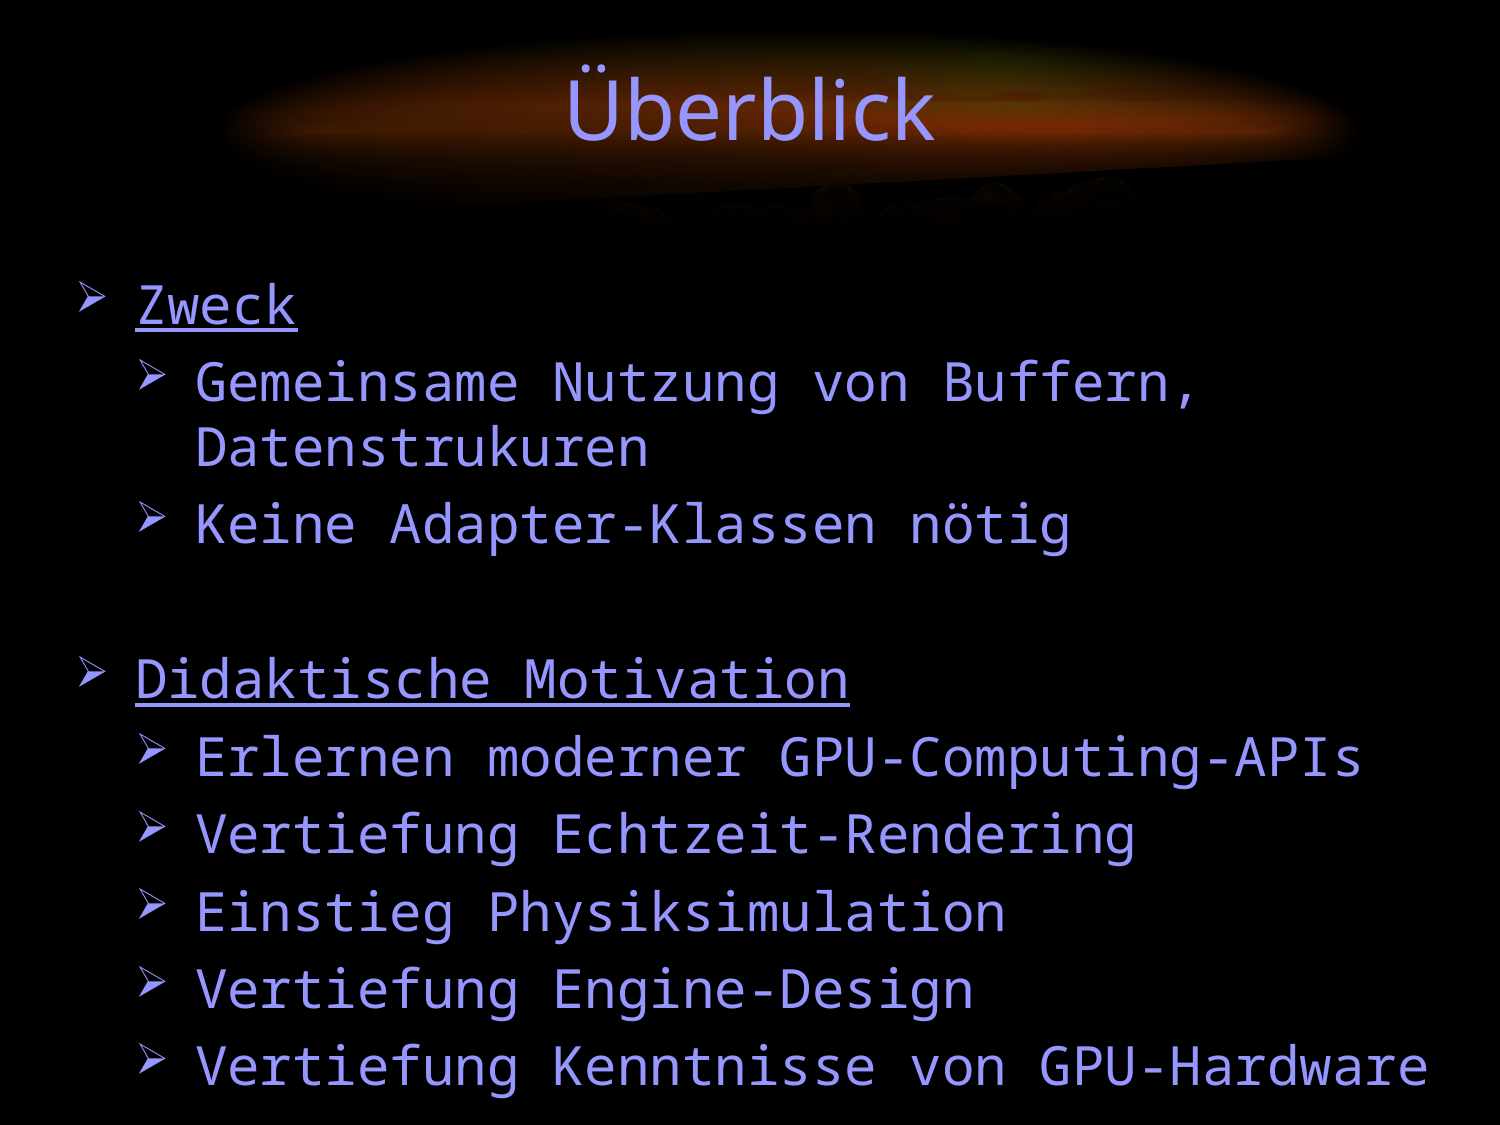

Überblick
Zweck
Gemeinsame Nutzung von Buffern, Datenstrukuren
Keine Adapter-Klassen nötig
Didaktische Motivation
Erlernen moderner GPU-Computing-APIs
Vertiefung Echtzeit-Rendering
Einstieg Physiksimulation
Vertiefung Engine-Design
Vertiefung Kenntnisse von GPU-Hardware